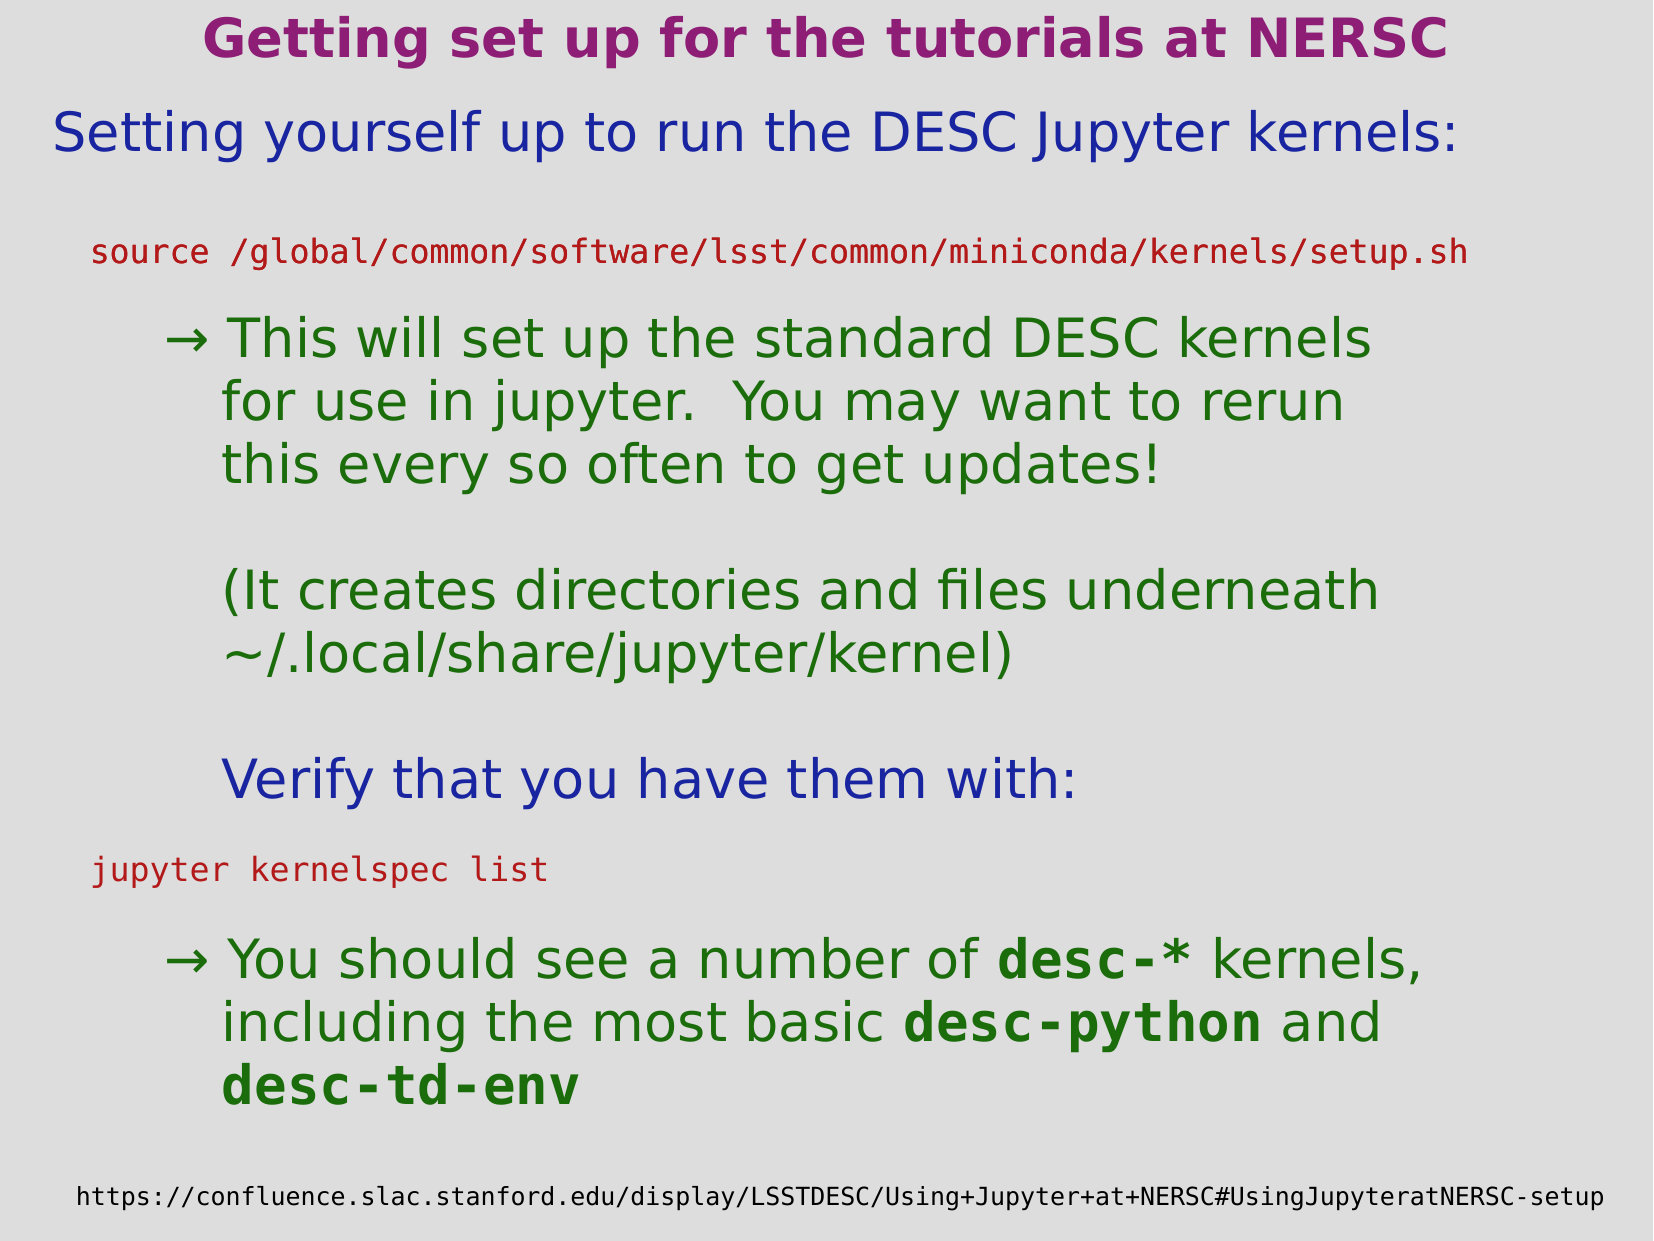

Getting set up for the tutorials at NERSC
Setting yourself up to run the DESC Jupyter kernels:
source /global/common/software/lsst/common/miniconda/kernels/setup.sh
source /global/common/software/lsst/common/miniconda/kernels/setup.sh
→ This will set up the standard DESC kernels for use in jupyter. You may want to rerun this every so often to get updates!
	(It creates directories and files underneath ~/.local/share/jupyter/kernel)
	Verify that you have them with:
jupyter kernelspec list
→ You should see a number of desc-* kernels, including the most basic desc-python and desc-td-env
https://confluence.slac.stanford.edu/display/LSSTDESC/Using+Jupyter+at+NERSC#UsingJupyteratNERSC-setup